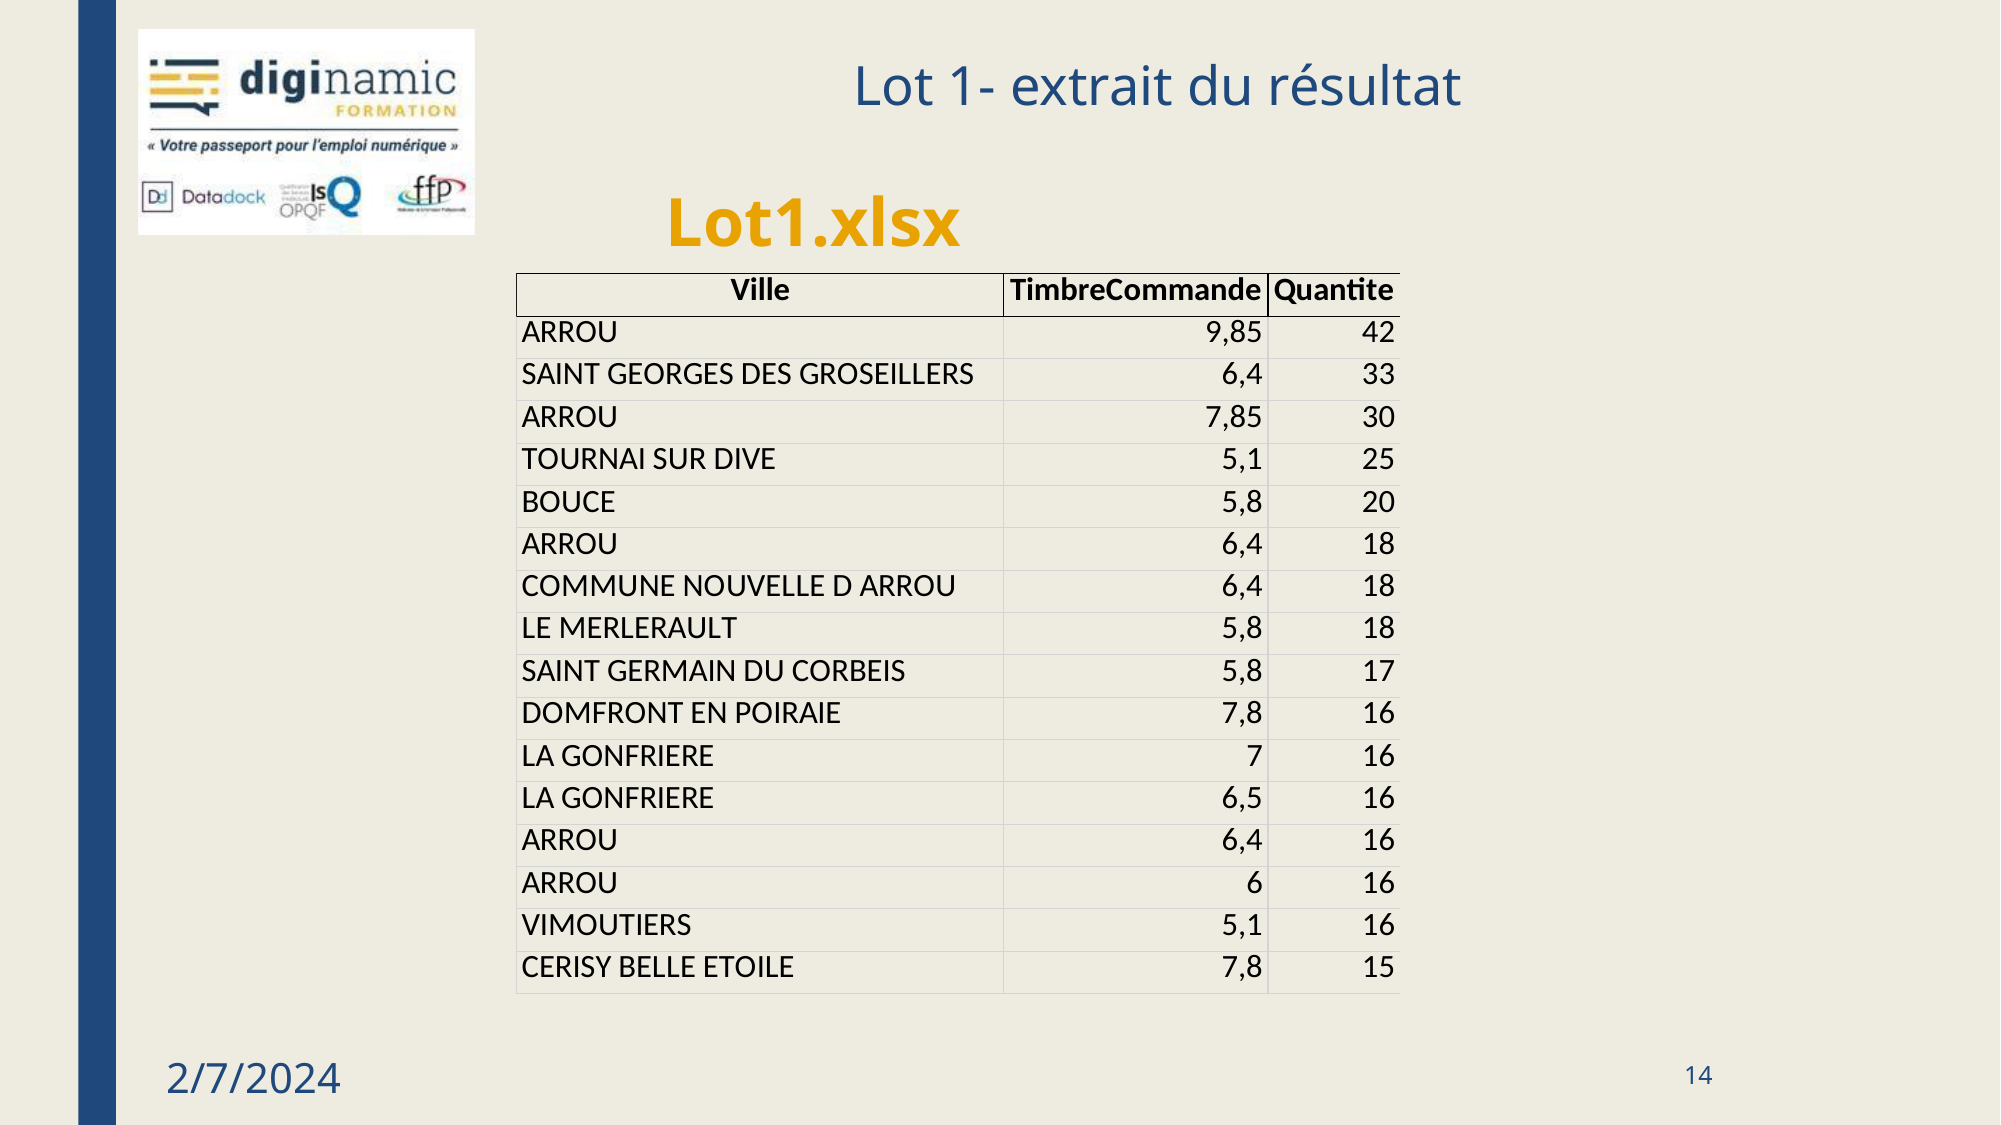

# Lot 1- extrait du résultat
Lot1.xlsx
2/7/2024
14